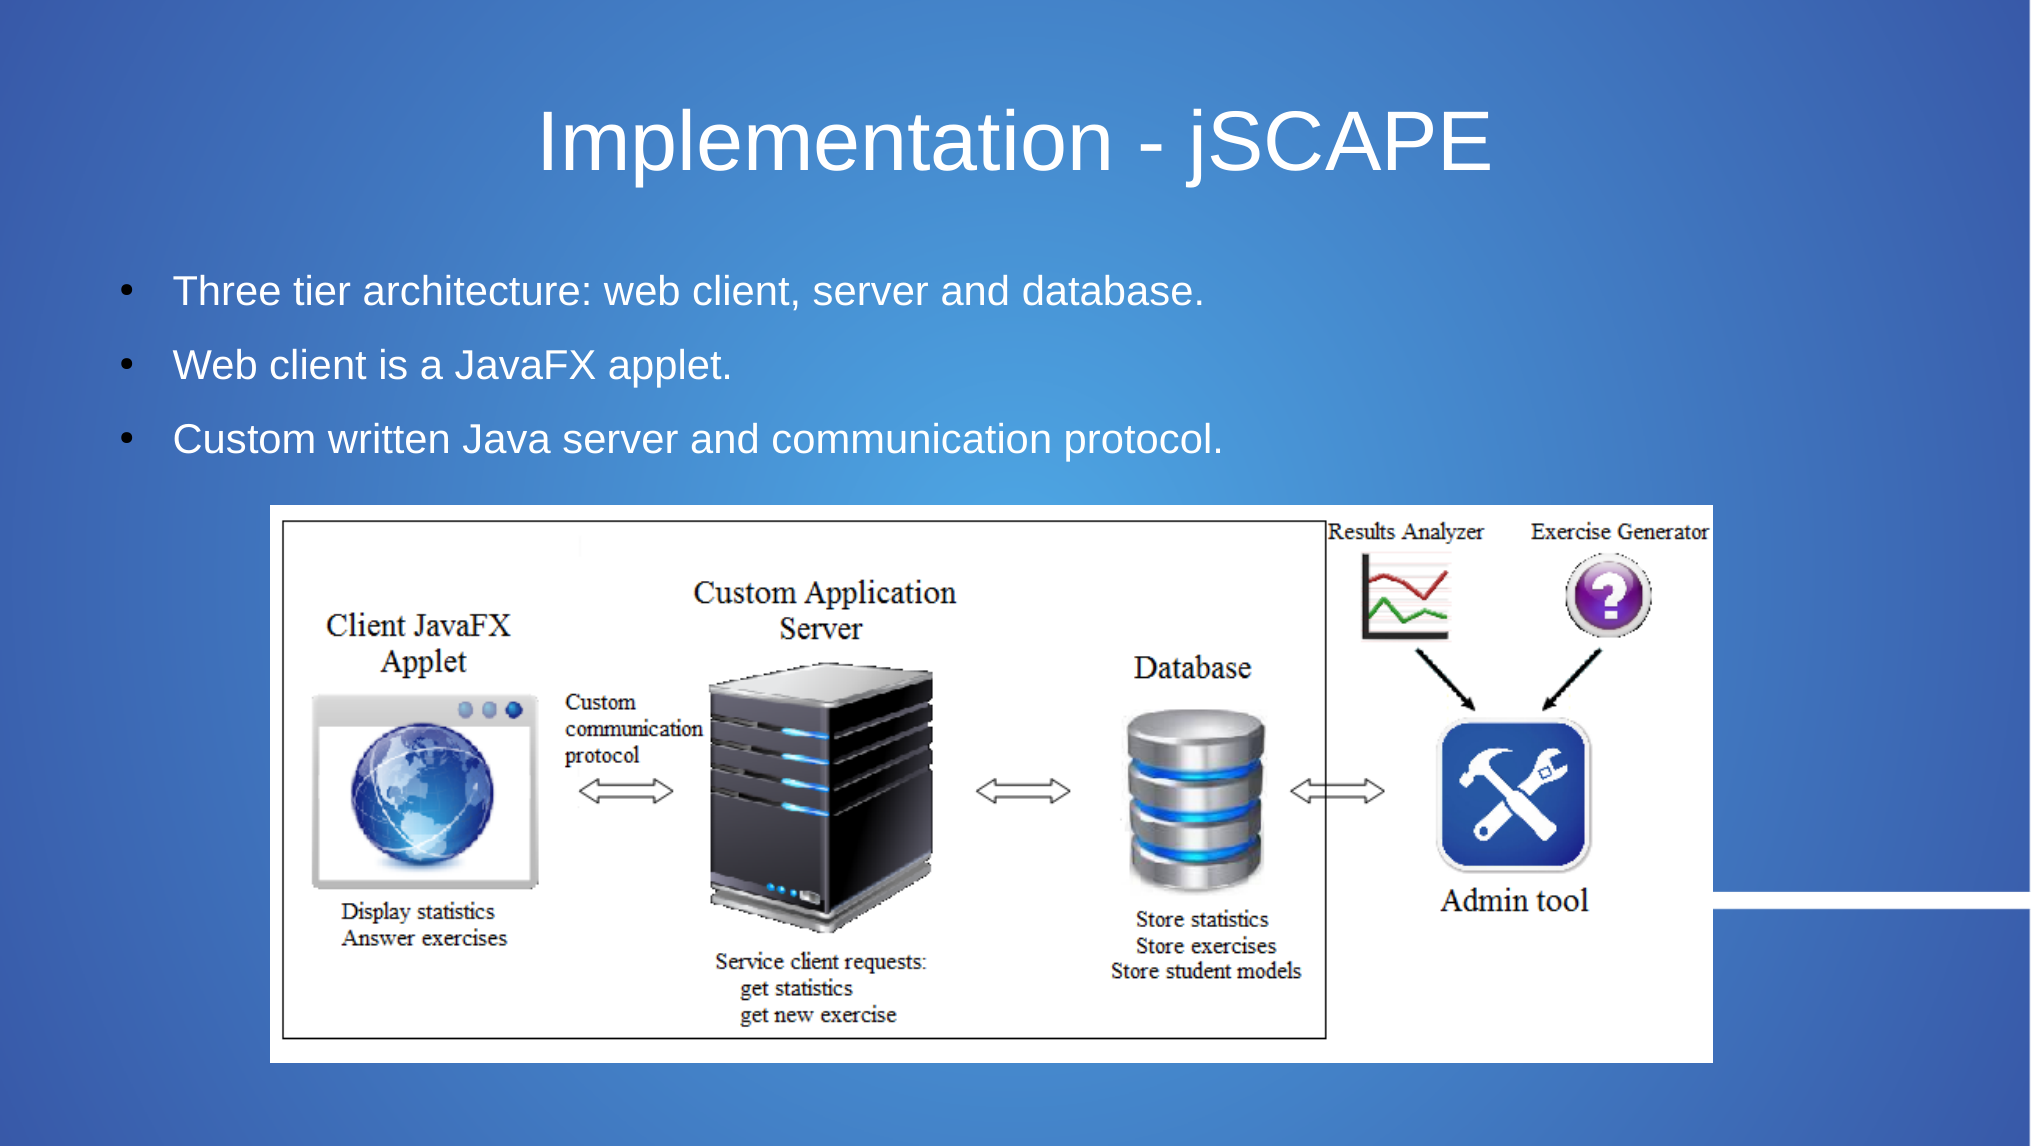

# Implementation - jSCAPE
Three tier architecture: web client, server and database.
Web client is a JavaFX applet.
Custom written Java server and communication protocol.